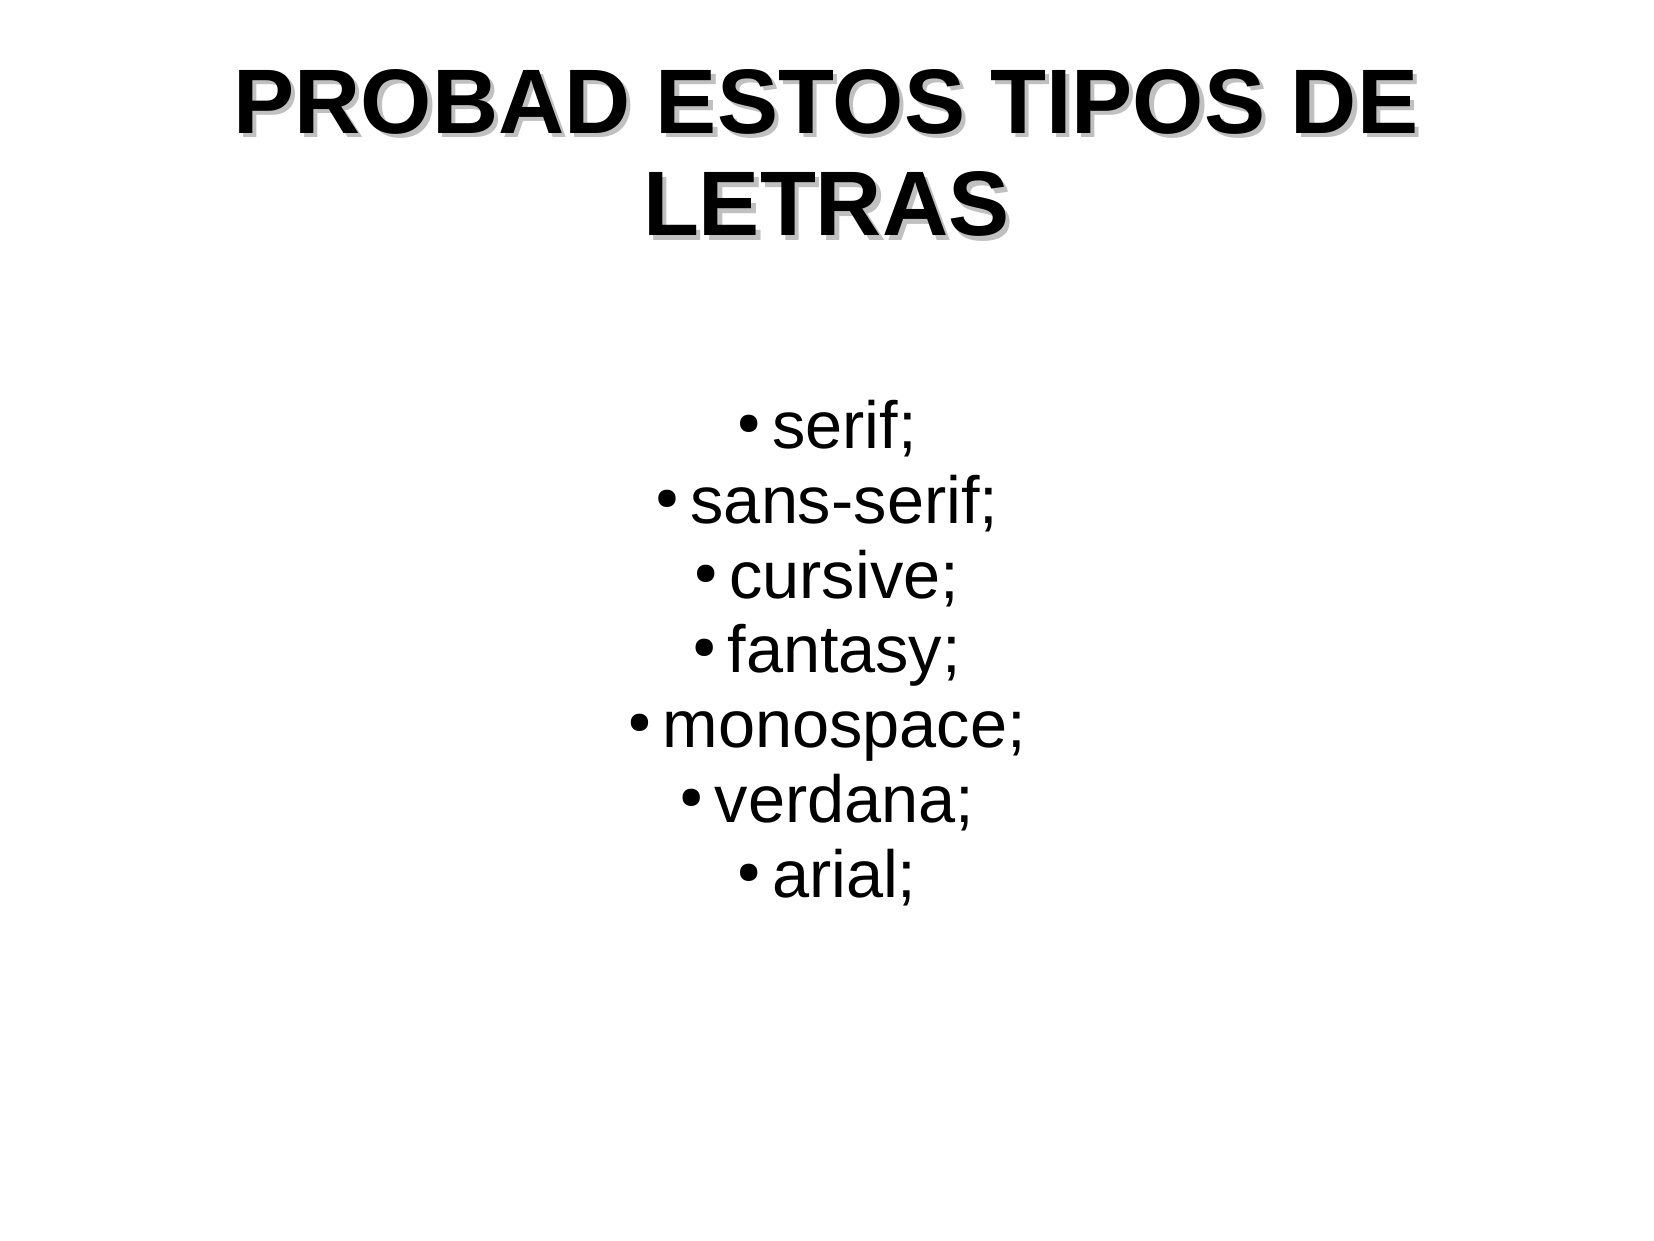

# PROBAD ESTOS TIPOS DE LETRAS
serif;
sans-serif;
cursive;
fantasy;
monospace;
verdana;
arial;